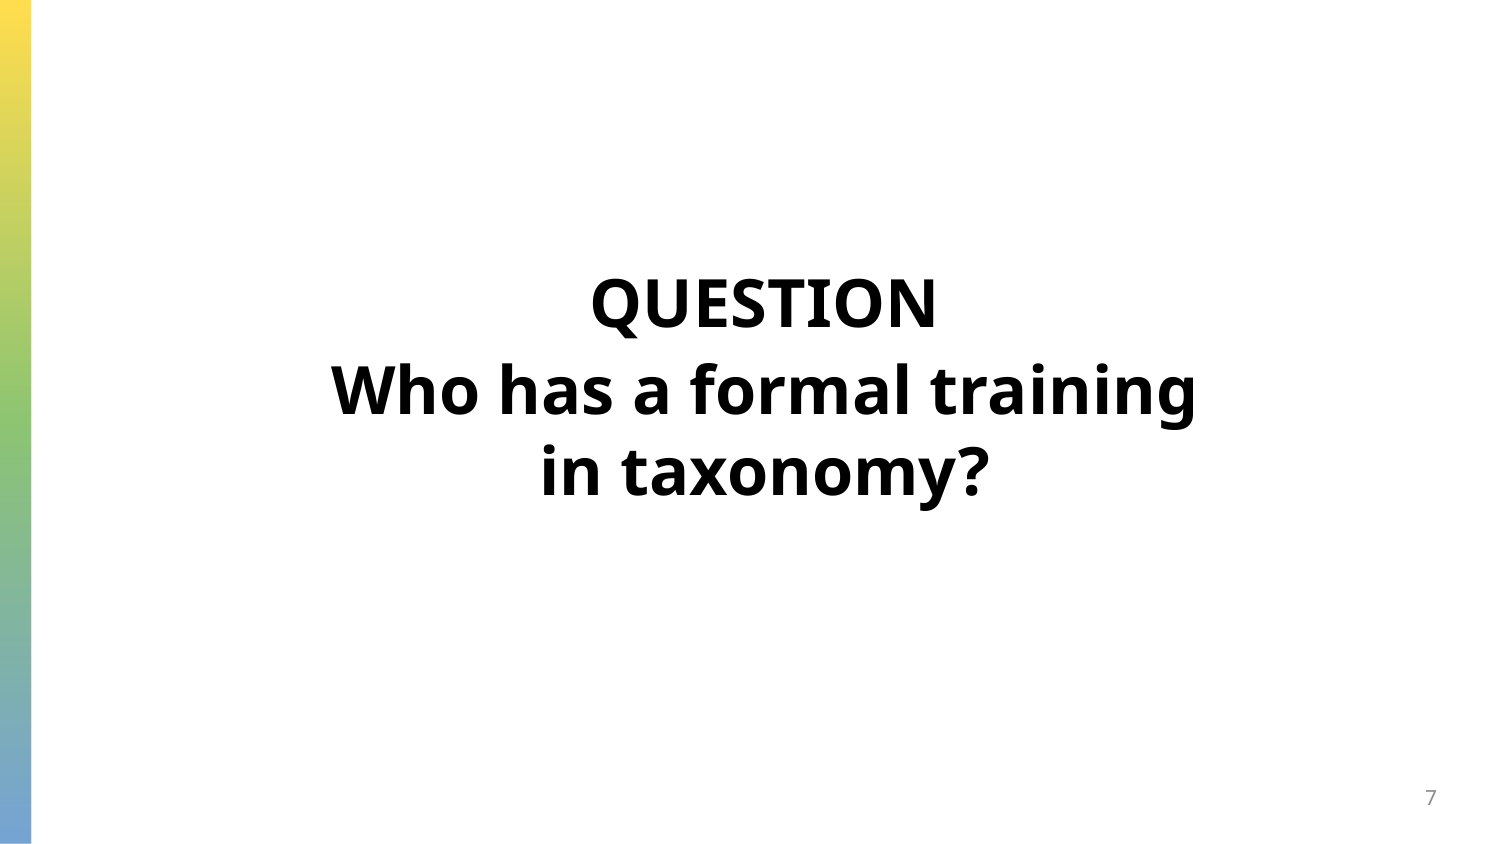

# QUESTION
Who has a formal training
in taxonomy?
7